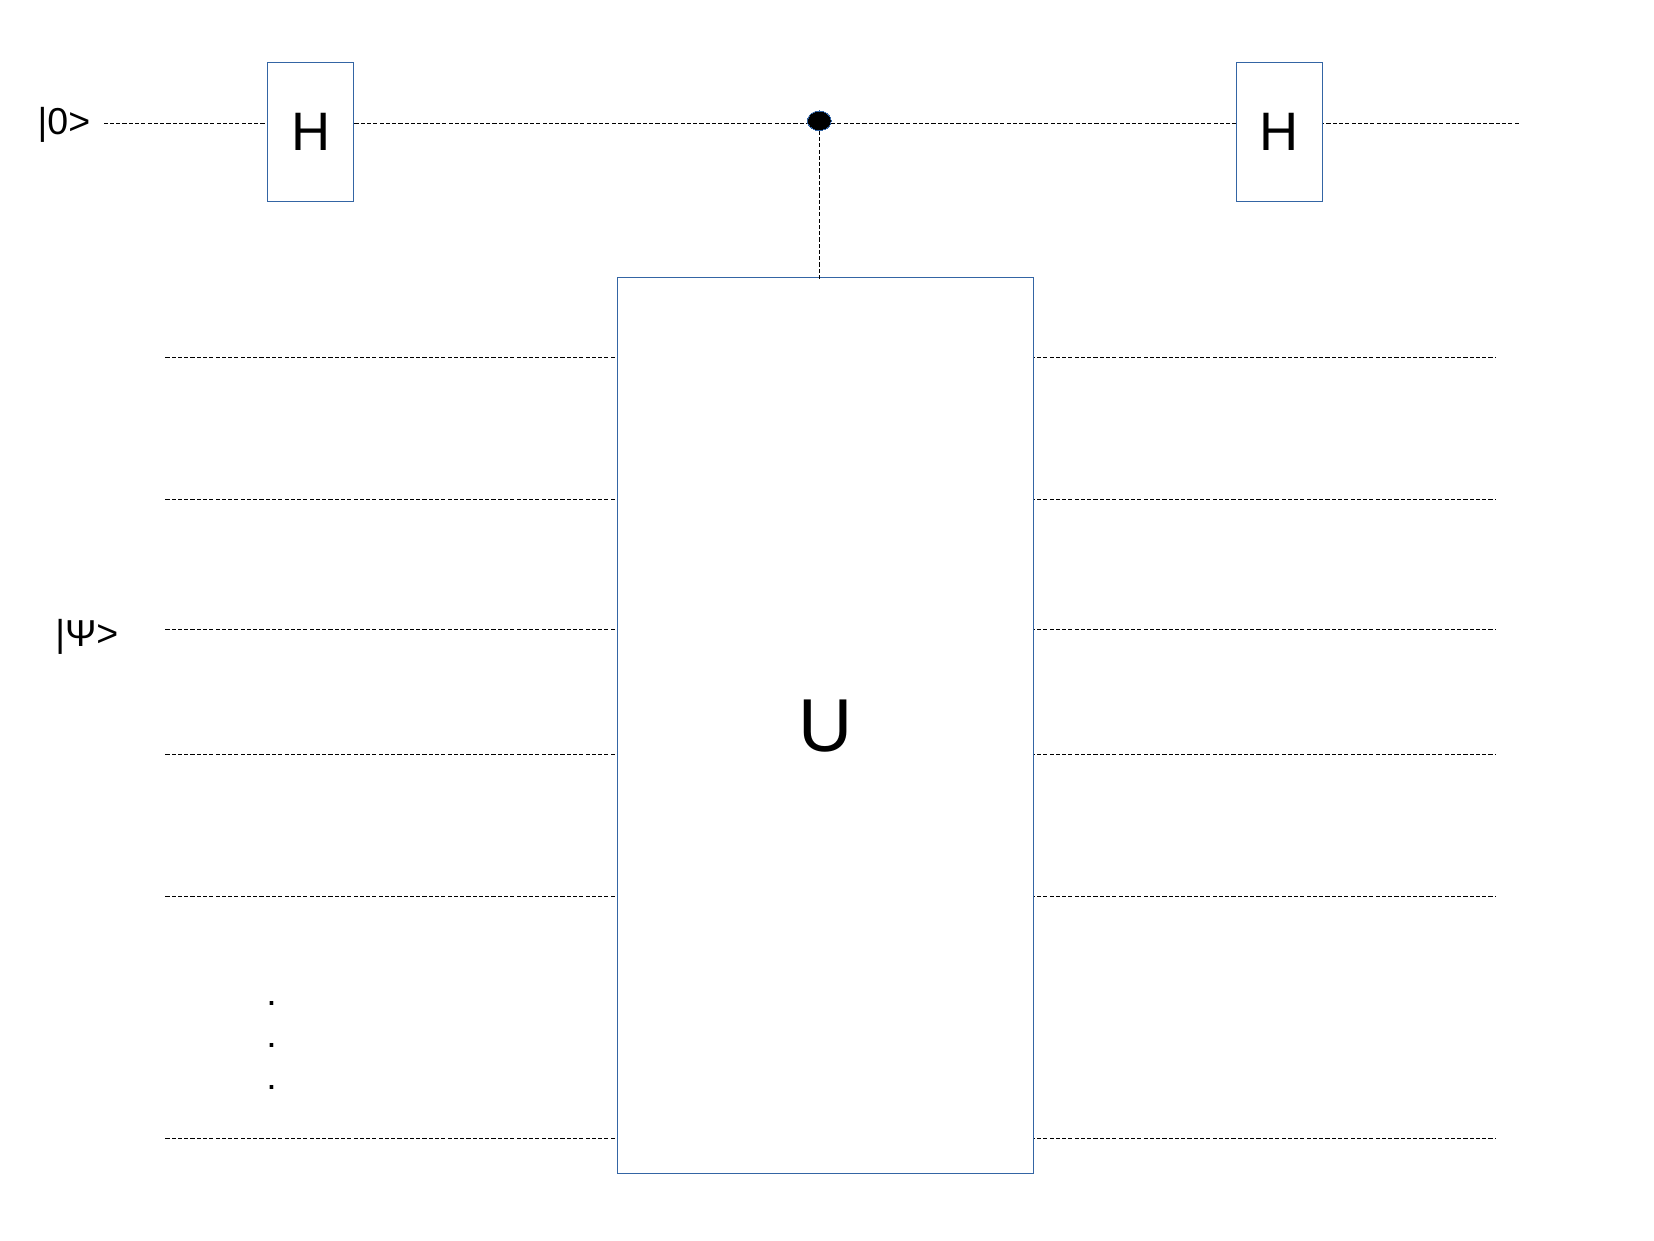

H
H
|0>
U
|Ψ>
.
.
.